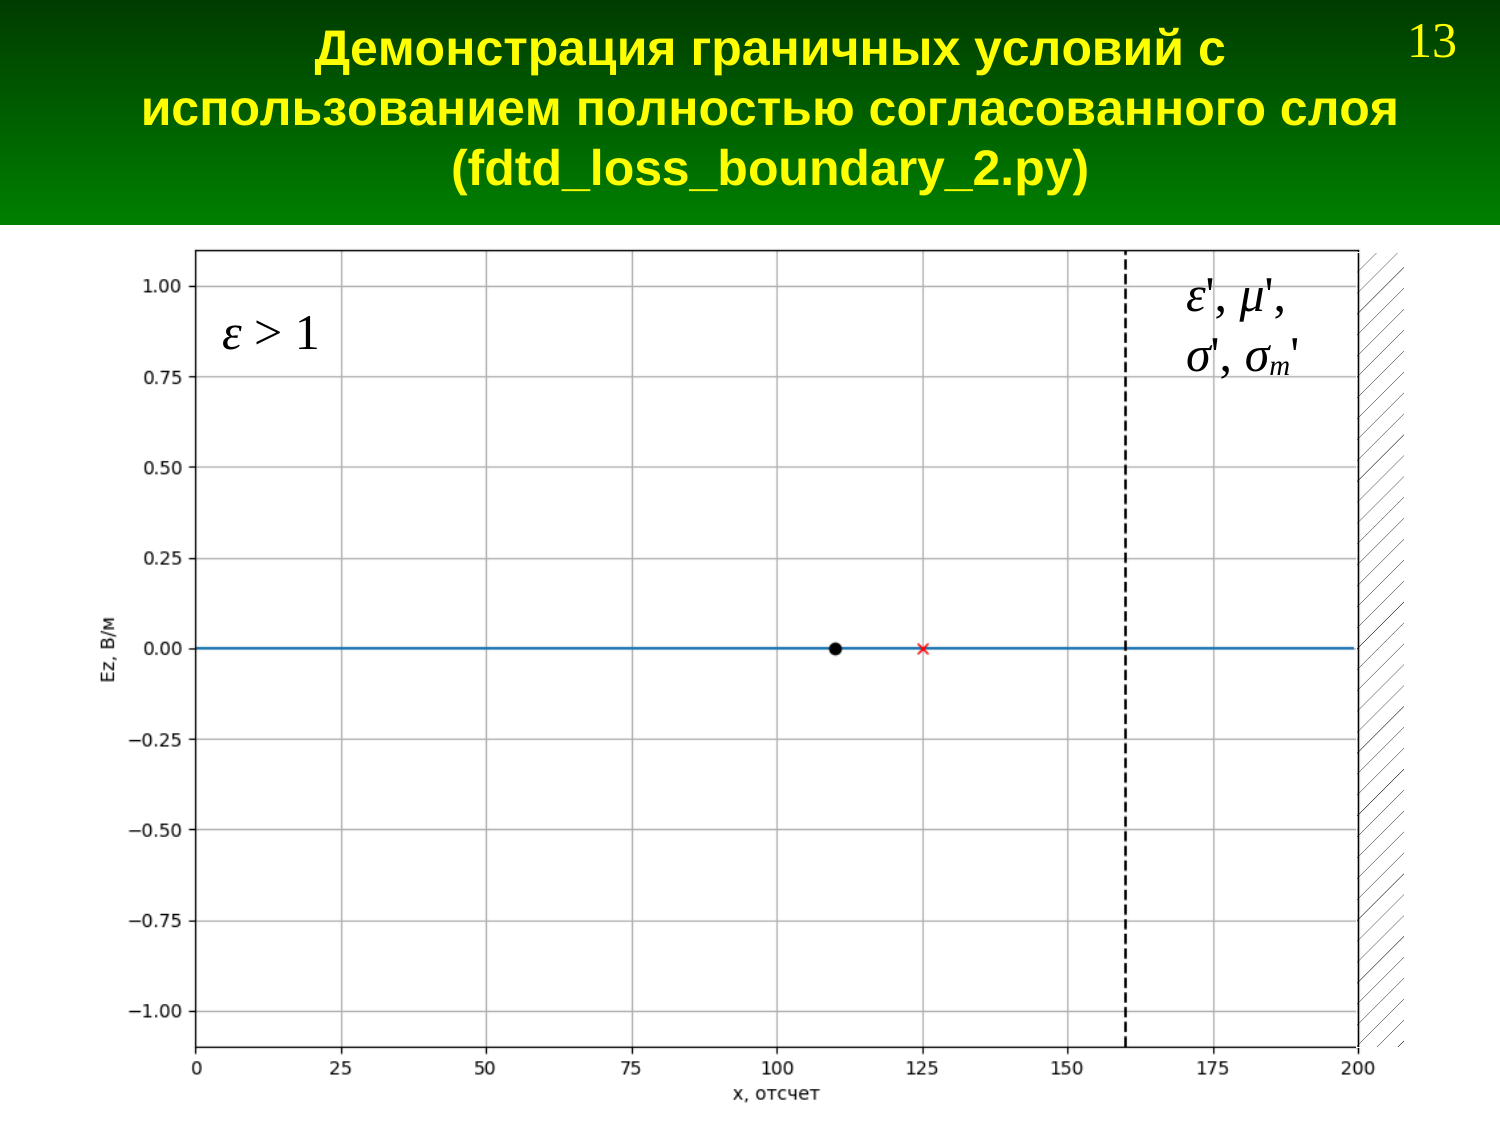

# Демонстрация граничных условий с использованием полностью согласованного слоя (fdtd_loss_boundary_2.py)
ε', μ',
σ', σm'
ε > 1